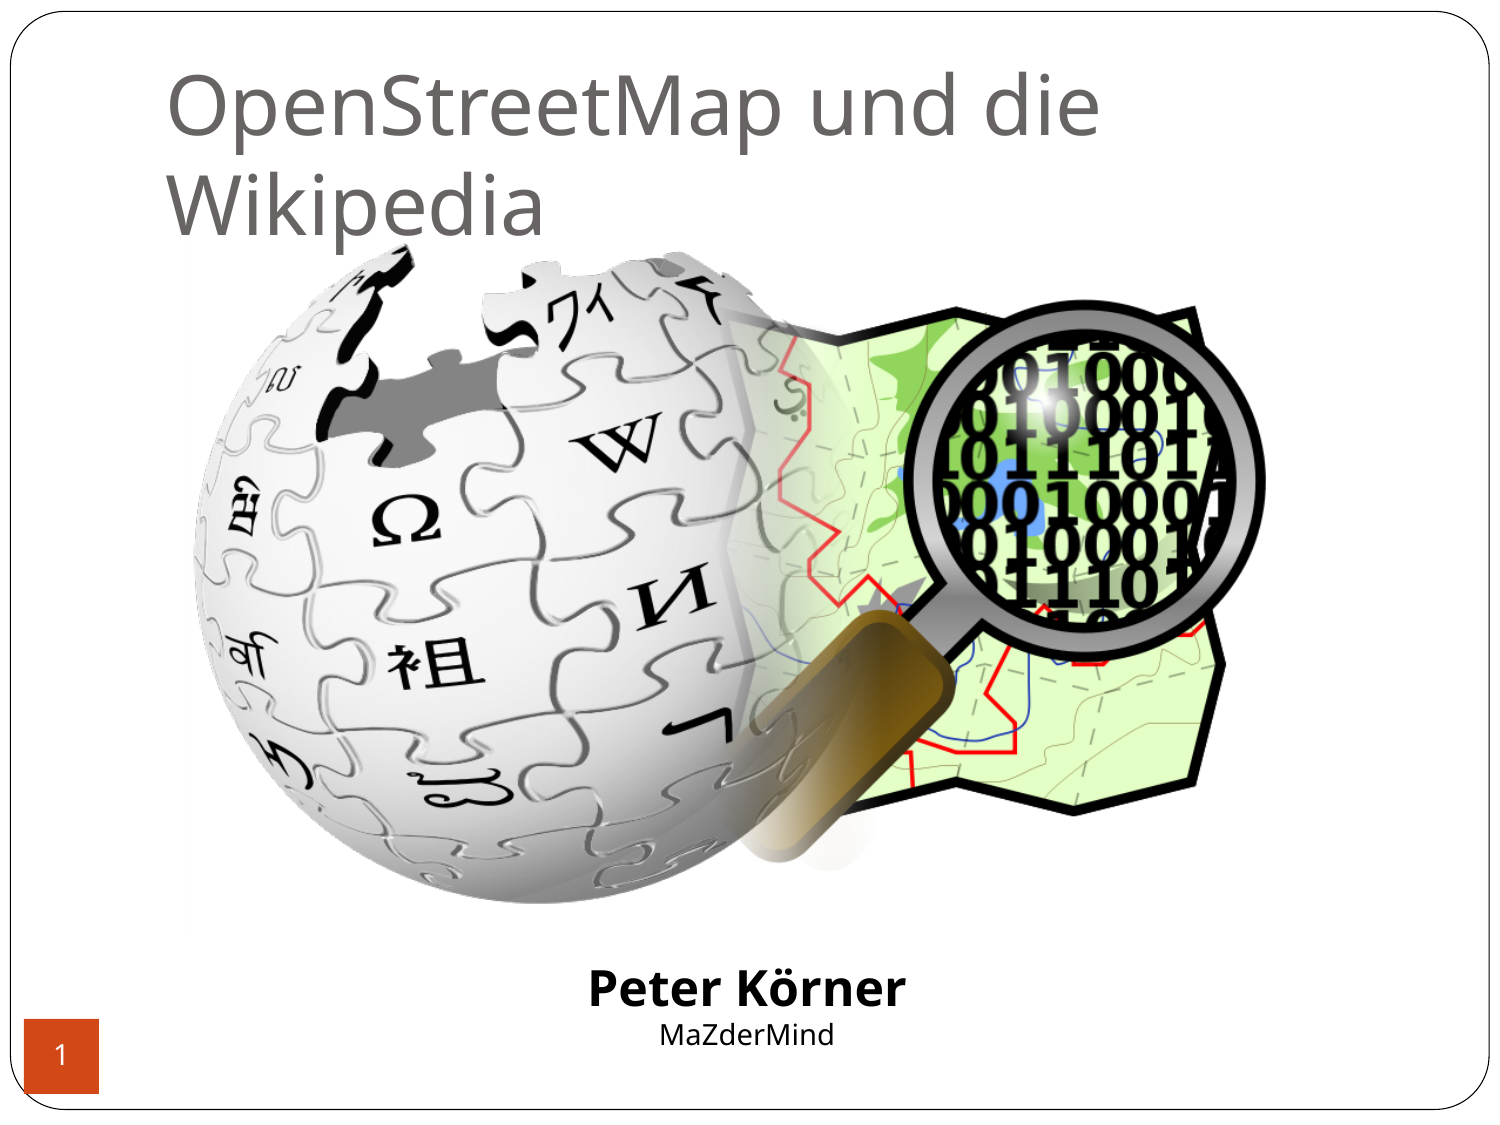

# OpenStreetMap und die Wikipedia
Peter Körner
MaZderMind